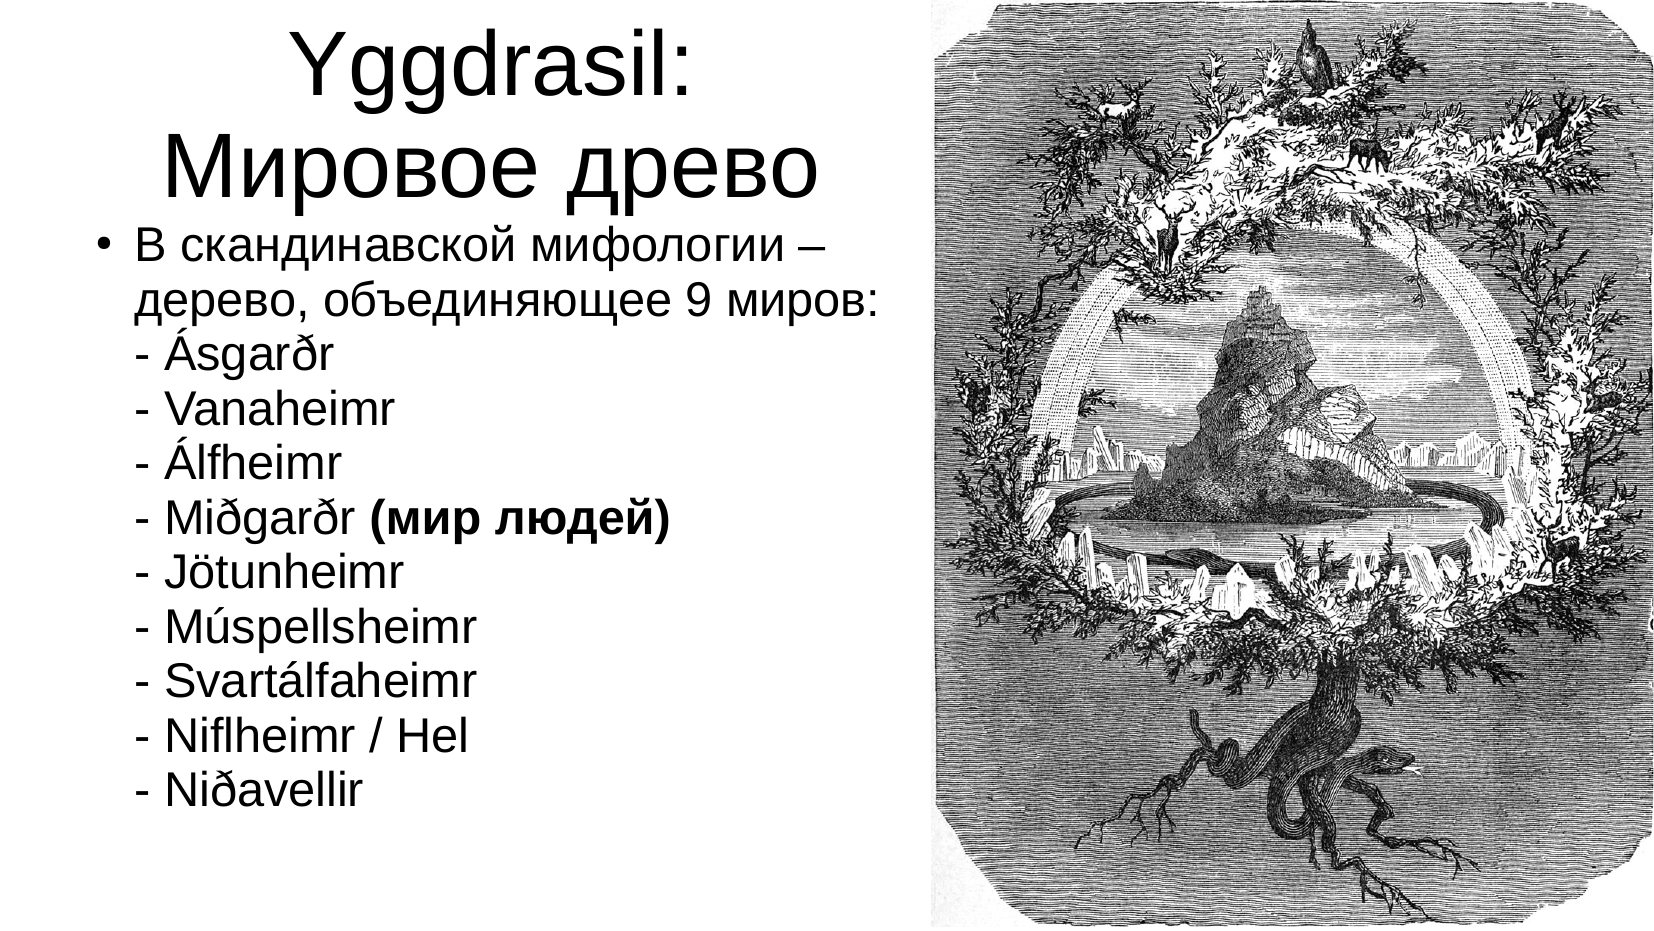

# Yggdrasil: Мировое древо
В скандинавской мифологии – дерево, объединяющее 9 миров:
- Ásgarðr
- Vanaheimr
- Álfheimr
- Miðgarðr (мир людей)
- Jötunheimr
- Múspellsheimr
- Svartálfaheimr
- Niflheimr / Hel
- Niðavellir